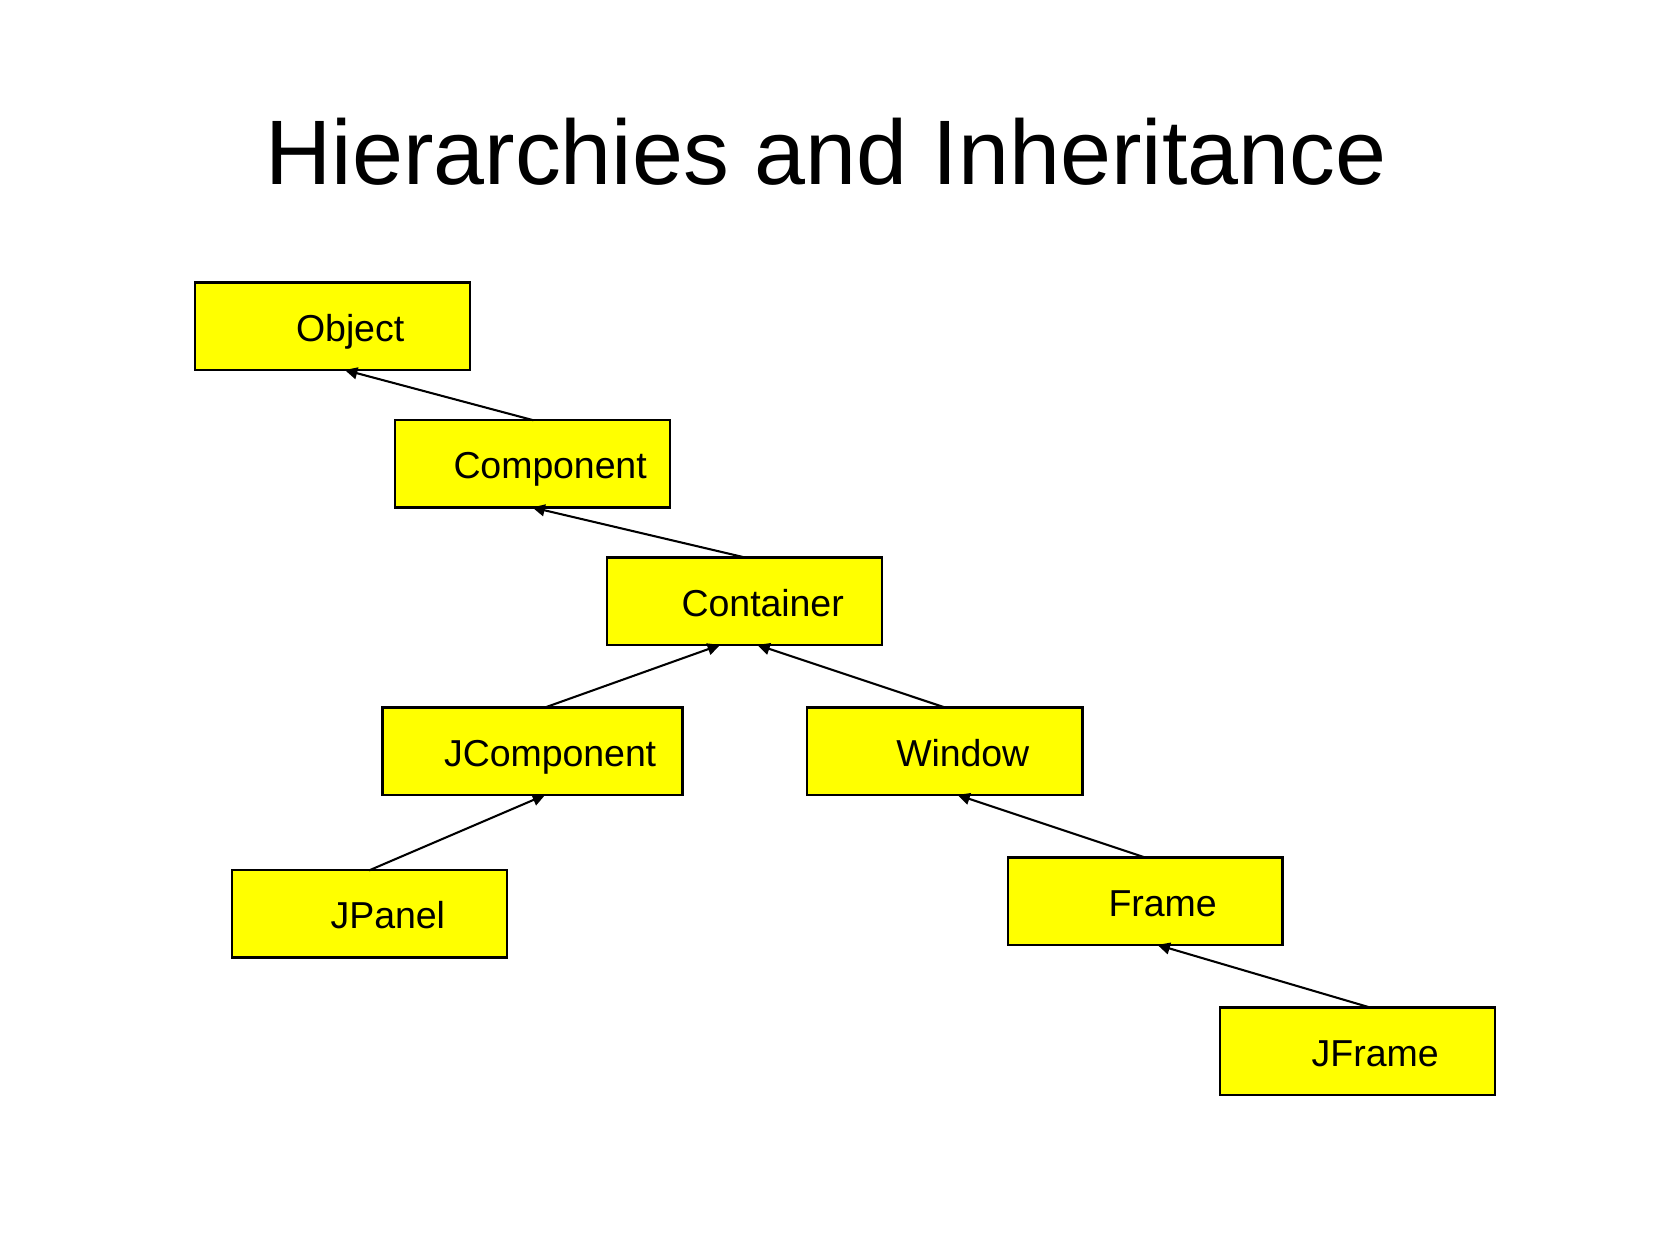

# Hierarchies and Inheritance
Object
Component
Container
JComponent
Window
Frame
JPanel
JFrame